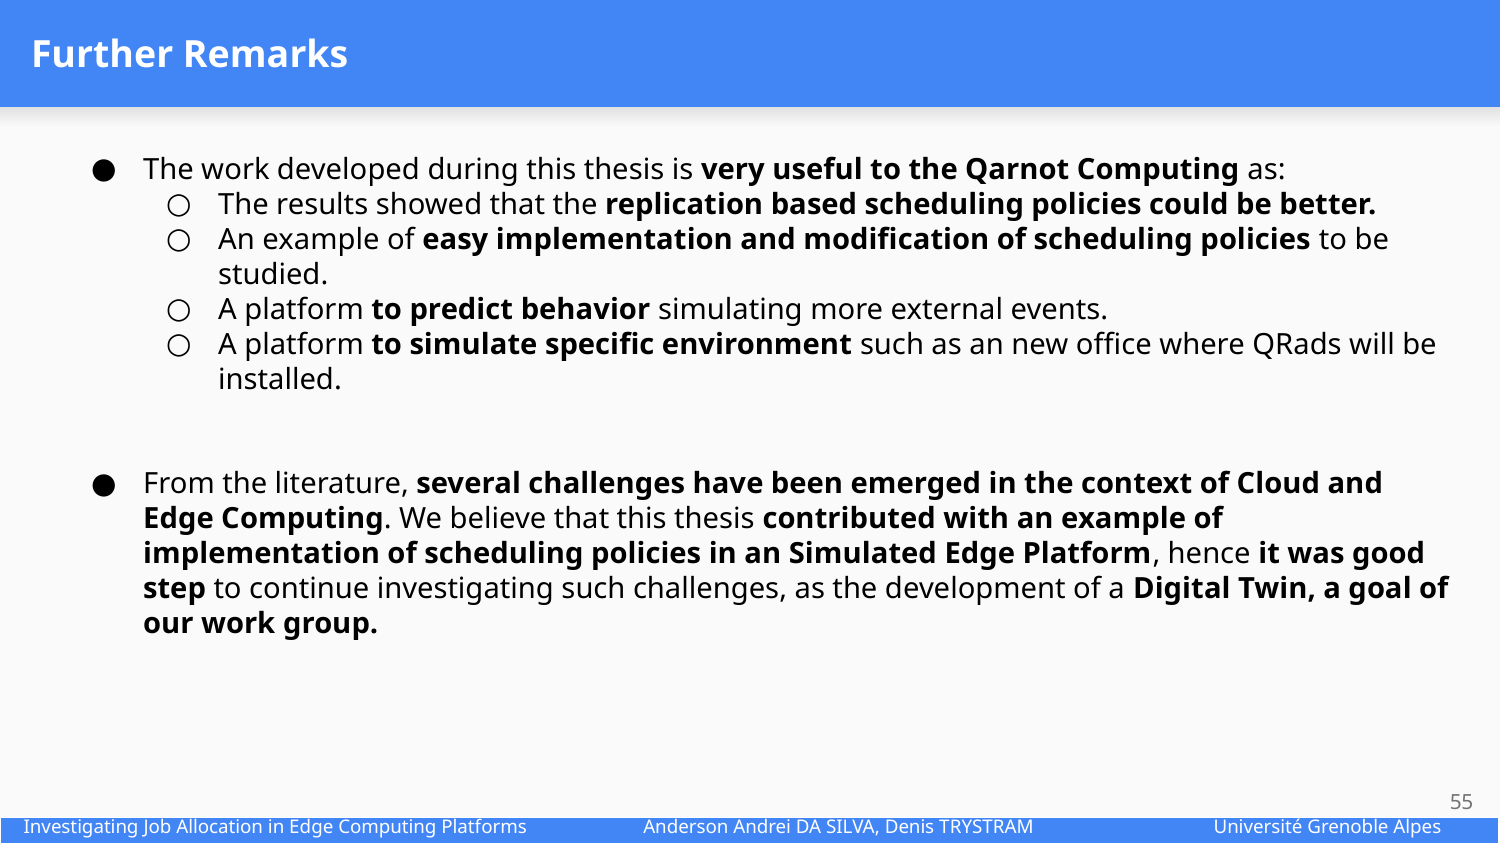

# Further Remarks
The work developed during this thesis is very useful to the Qarnot Computing as:
The results showed that the replication based scheduling policies could be better.
An example of easy implementation and modification of scheduling policies to be studied.
A platform to predict behavior simulating more external events.
A platform to simulate specific environment such as an new office where QRads will be installed.
From the literature, several challenges have been emerged in the context of Cloud and Edge Computing. We believe that this thesis contributed with an example of implementation of scheduling policies in an Simulated Edge Platform, hence it was good step to continue investigating such challenges, as the development of a Digital Twin, a goal of our work group.
Investigating Job Allocation in Edge Computing Platforms
Anderson Andrei DA SILVA, Denis TRYSTRAM
Université Grenoble Alpes